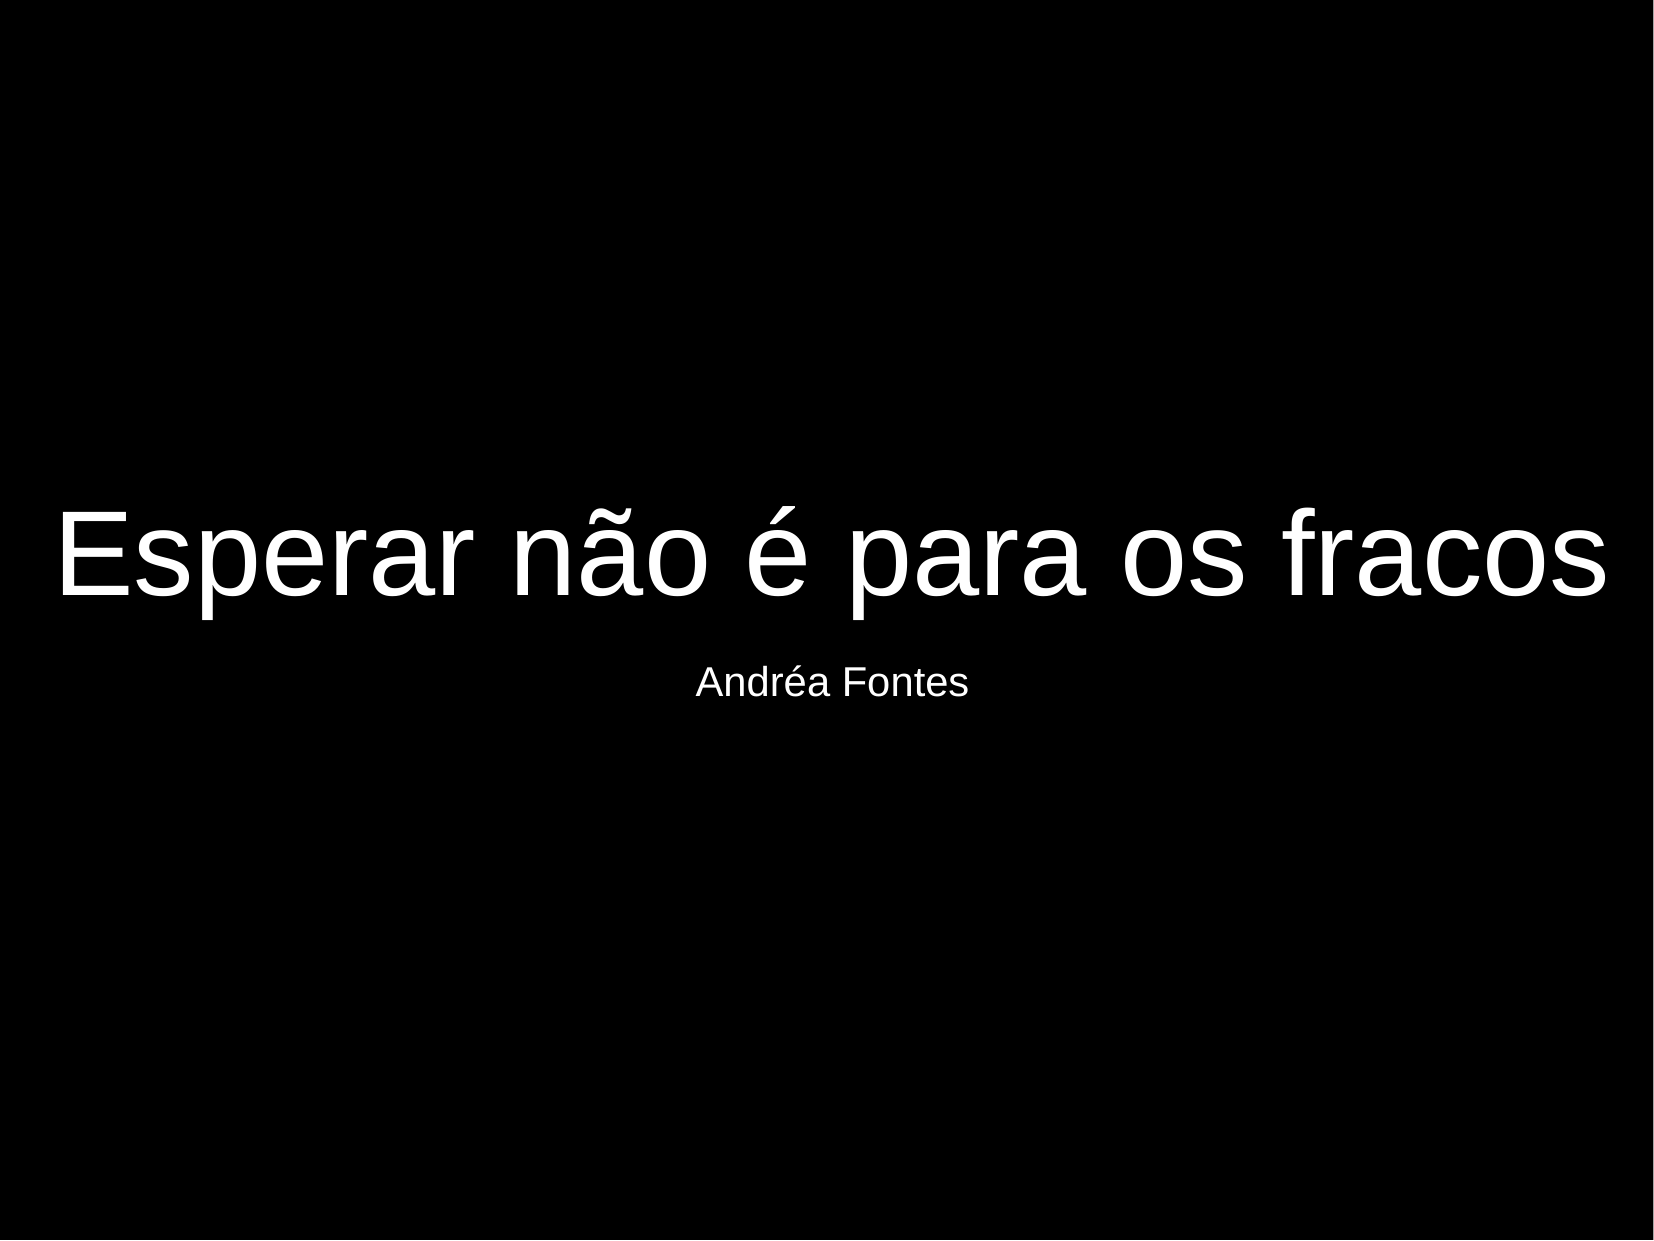

# Esperar não é para os fracos
Andréa Fontes